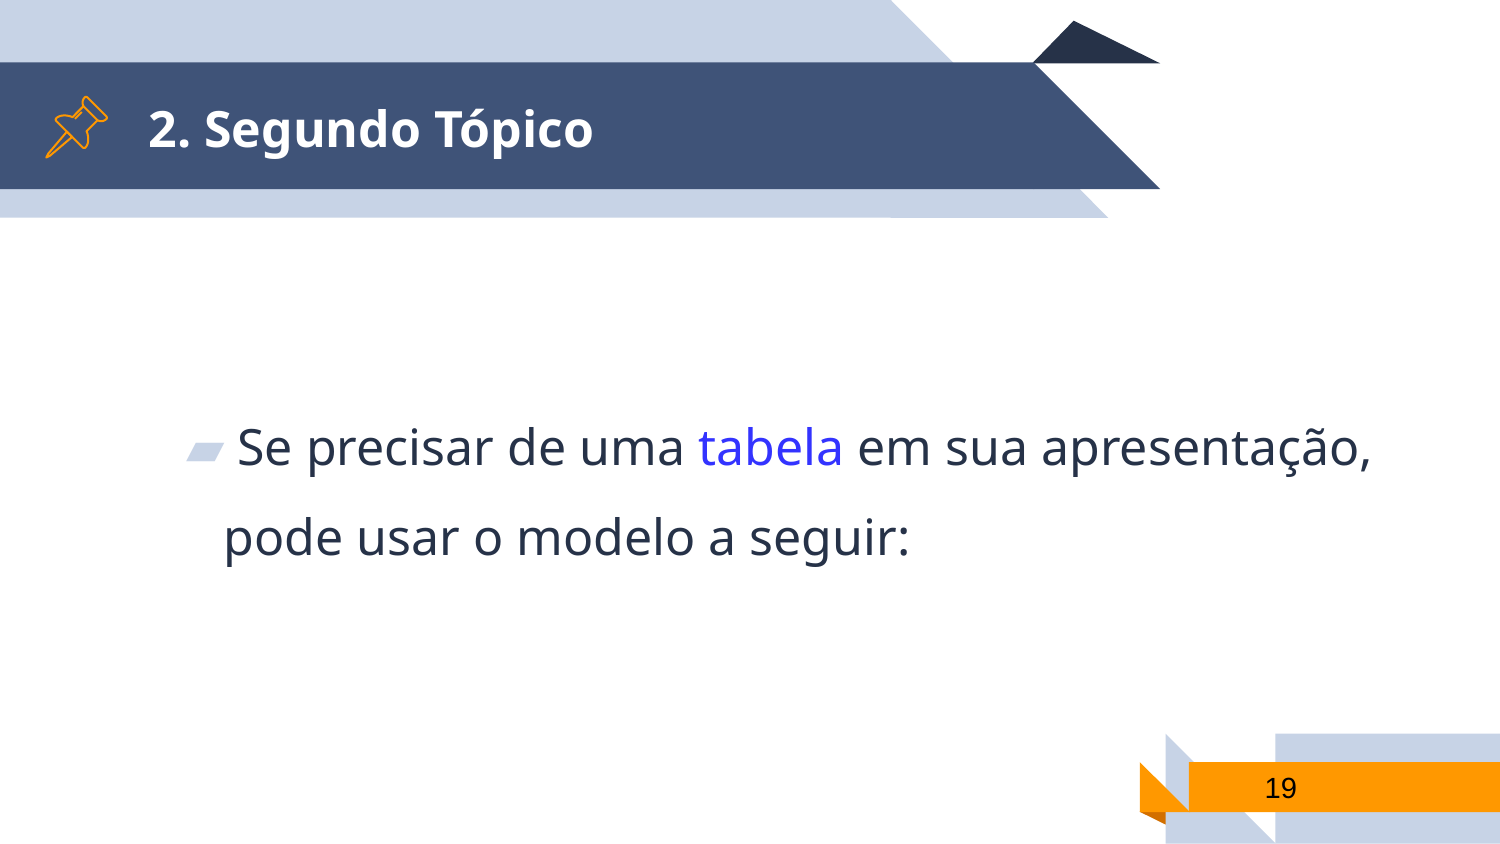

# 2. Segundo Tópico
 Se precisar de uma tabela em sua apresentação, pode usar o modelo a seguir: